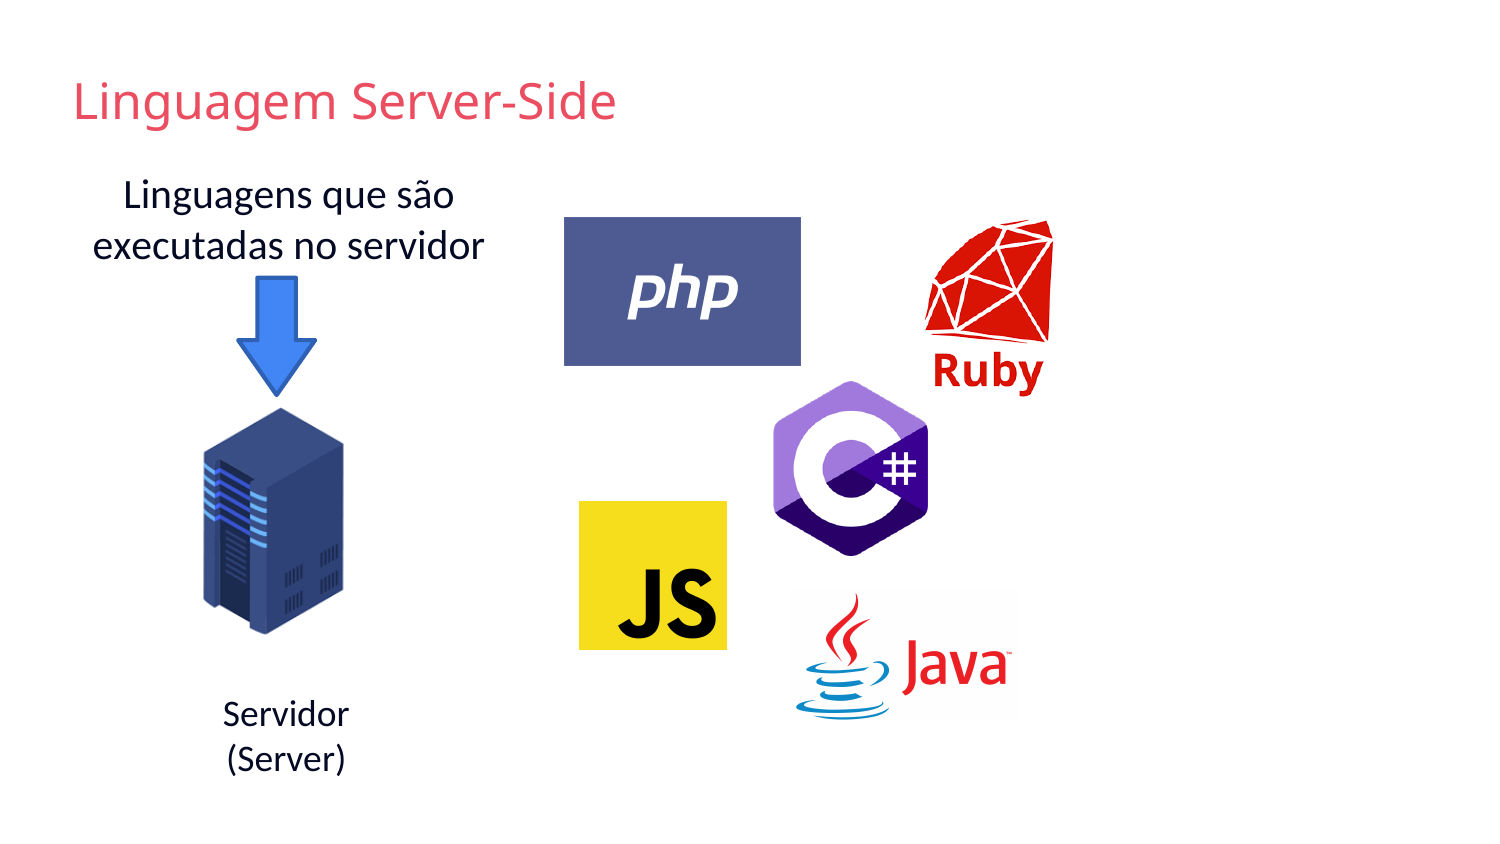

Linguagem Server-Side
Linguagens que são executadas no servidor
Servidor (Server)